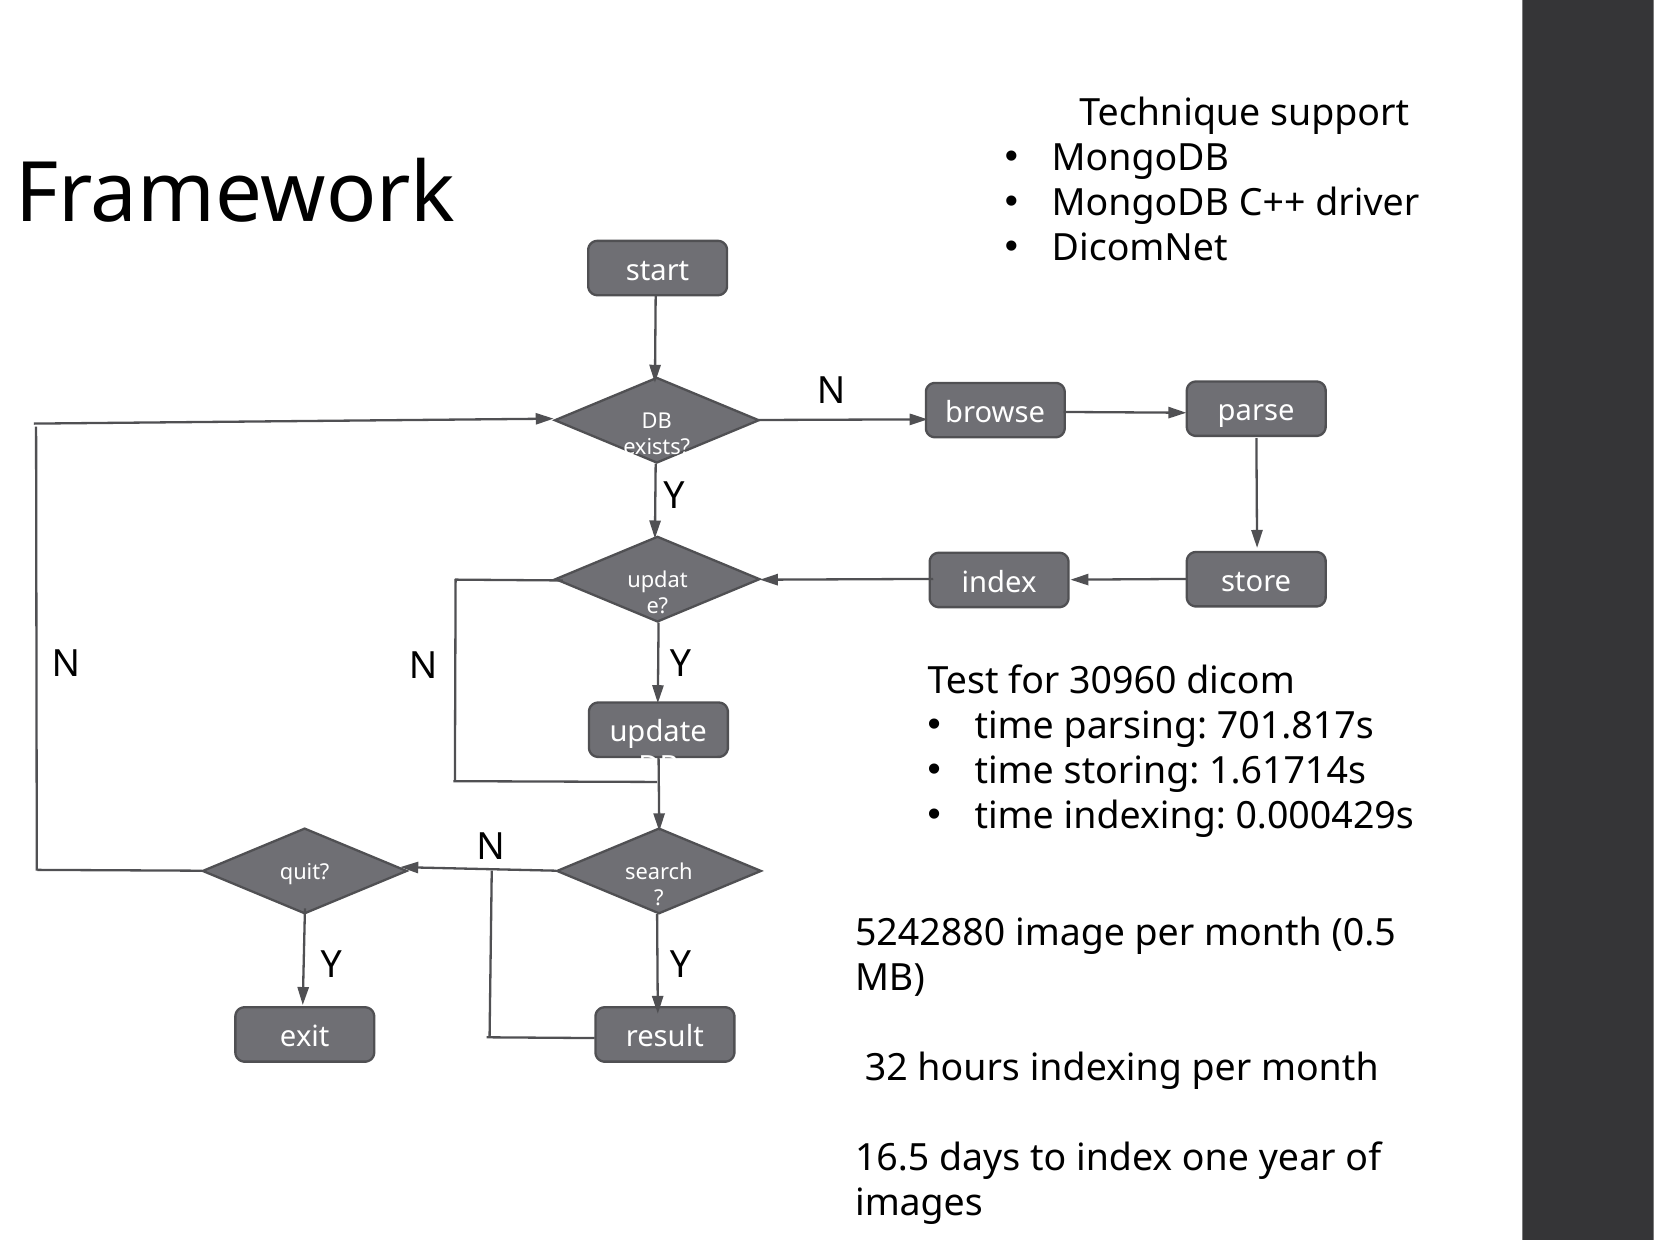

Technique support
MongoDB
MongoDB C++ driver
DicomNet
Framework
start
N
DB exists?
parse
browse
Y
update?
store
index
N
Y
N
Test for 30960 dicom
time parsing: 701.817s​
time storing: 1.61714s ​
time indexing: 0.000429s
update DB
N
quit?
search?
5242880 image per month (0.5 MB)
 32 hours indexing per month
16.5 days to index one year of images
Y
Y
exit
result